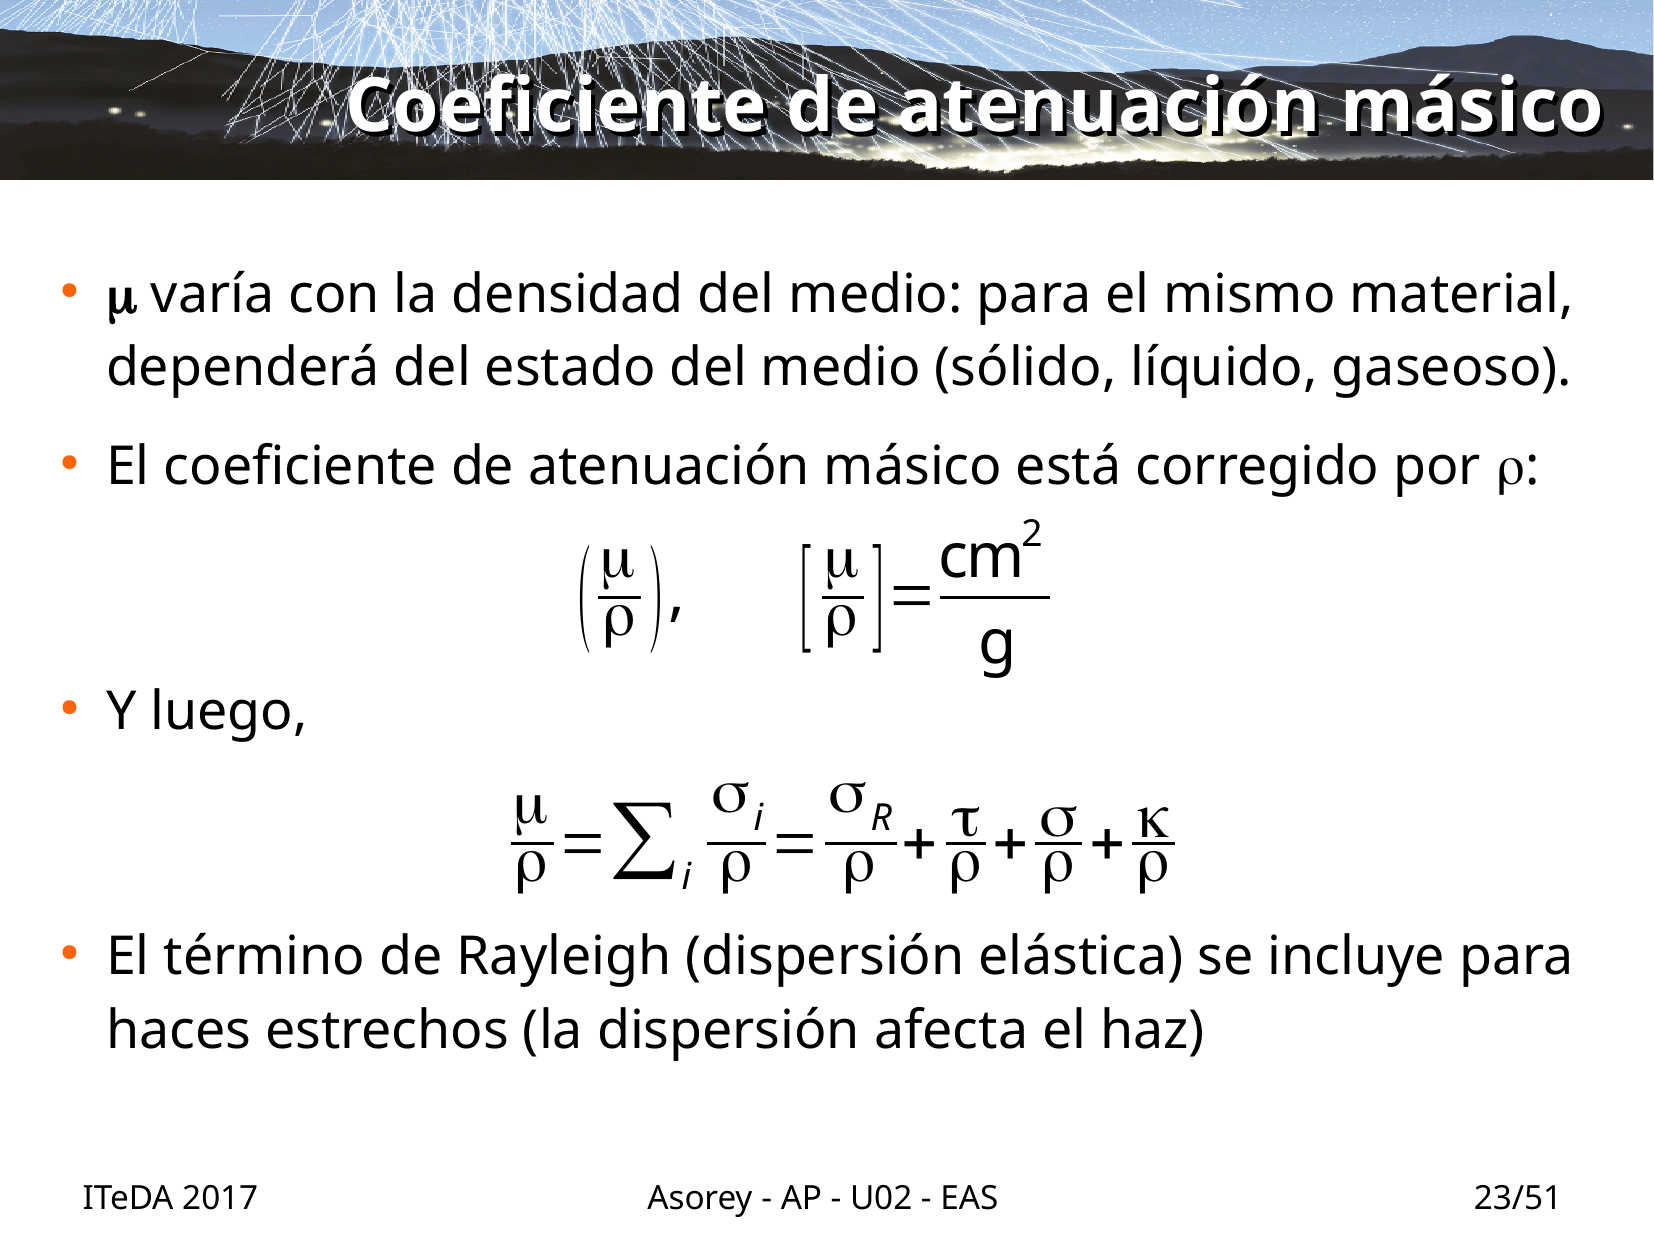

# Coeficiente de atenuación másico
m varía con la densidad del medio: para el mismo material, dependerá del estado del medio (sólido, líquido, gaseoso).
El coeficiente de atenuación másico está corregido por r:
Y luego,
El término de Rayleigh (dispersión elástica) se incluye para haces estrechos (la dispersión afecta el haz)
ITeDA 2017
Asorey - AP - U02 - EAS
23